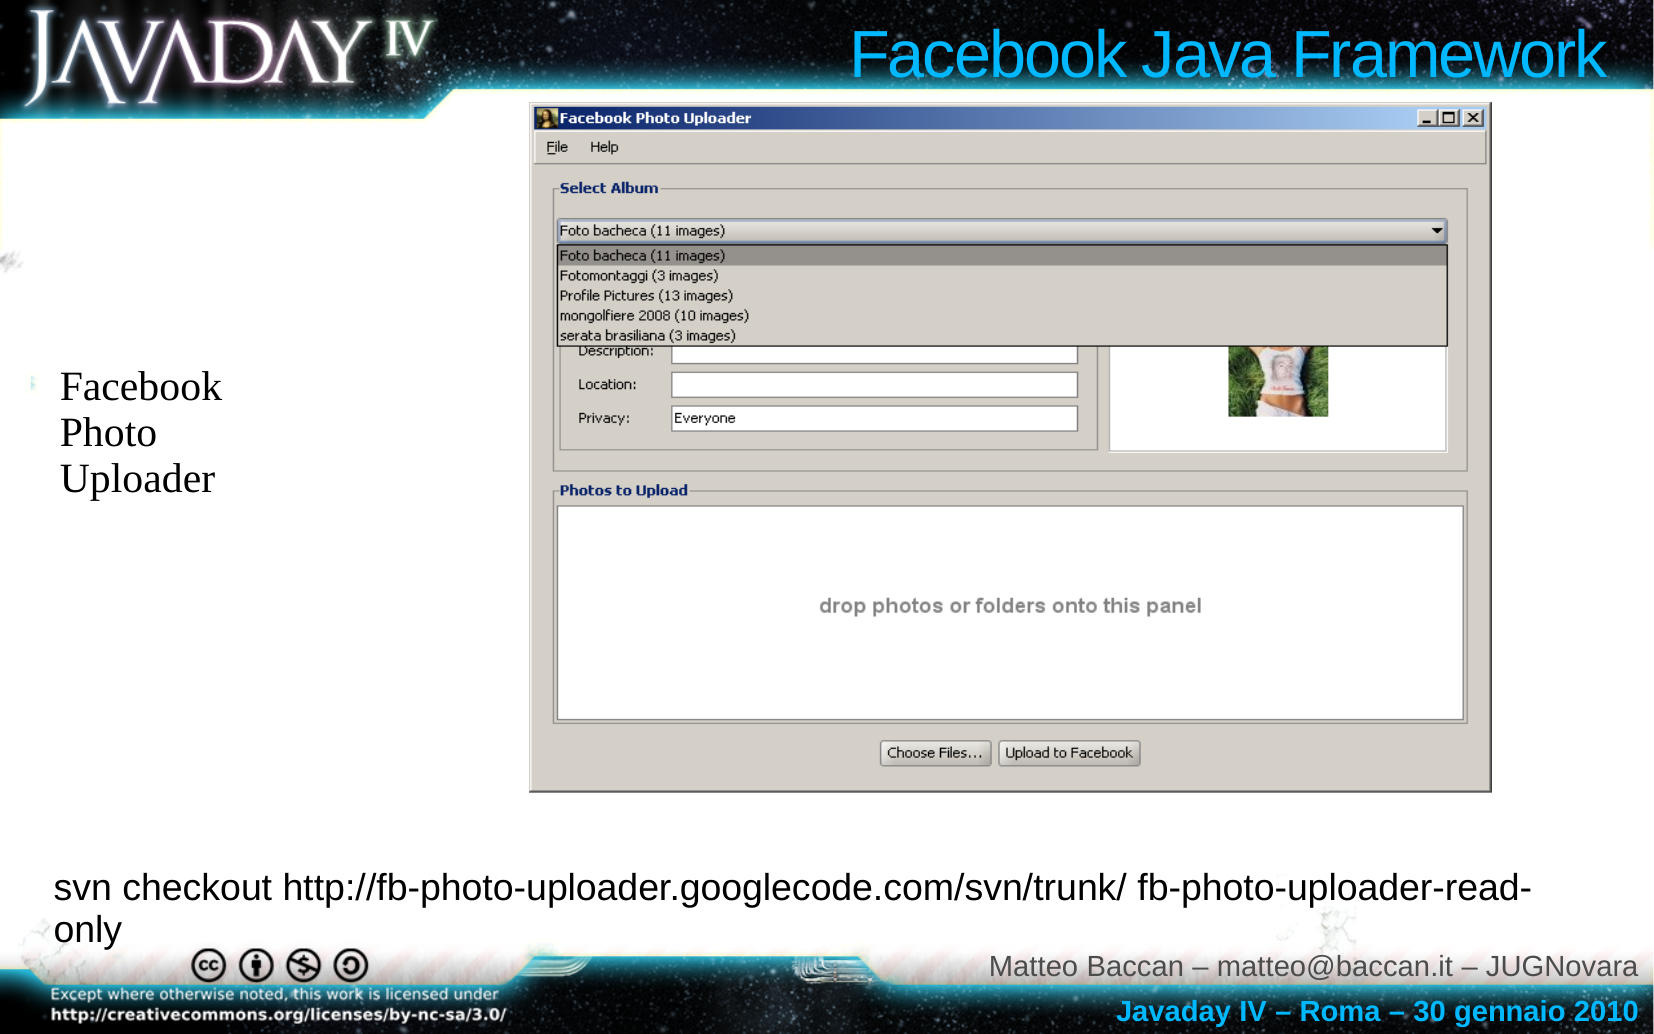

# Facebook Java Framework
Facebook
Photo
Uploader
svn checkout http://fb-photo-uploader.googlecode.com/svn/trunk/ fb-photo-uploader-read-only